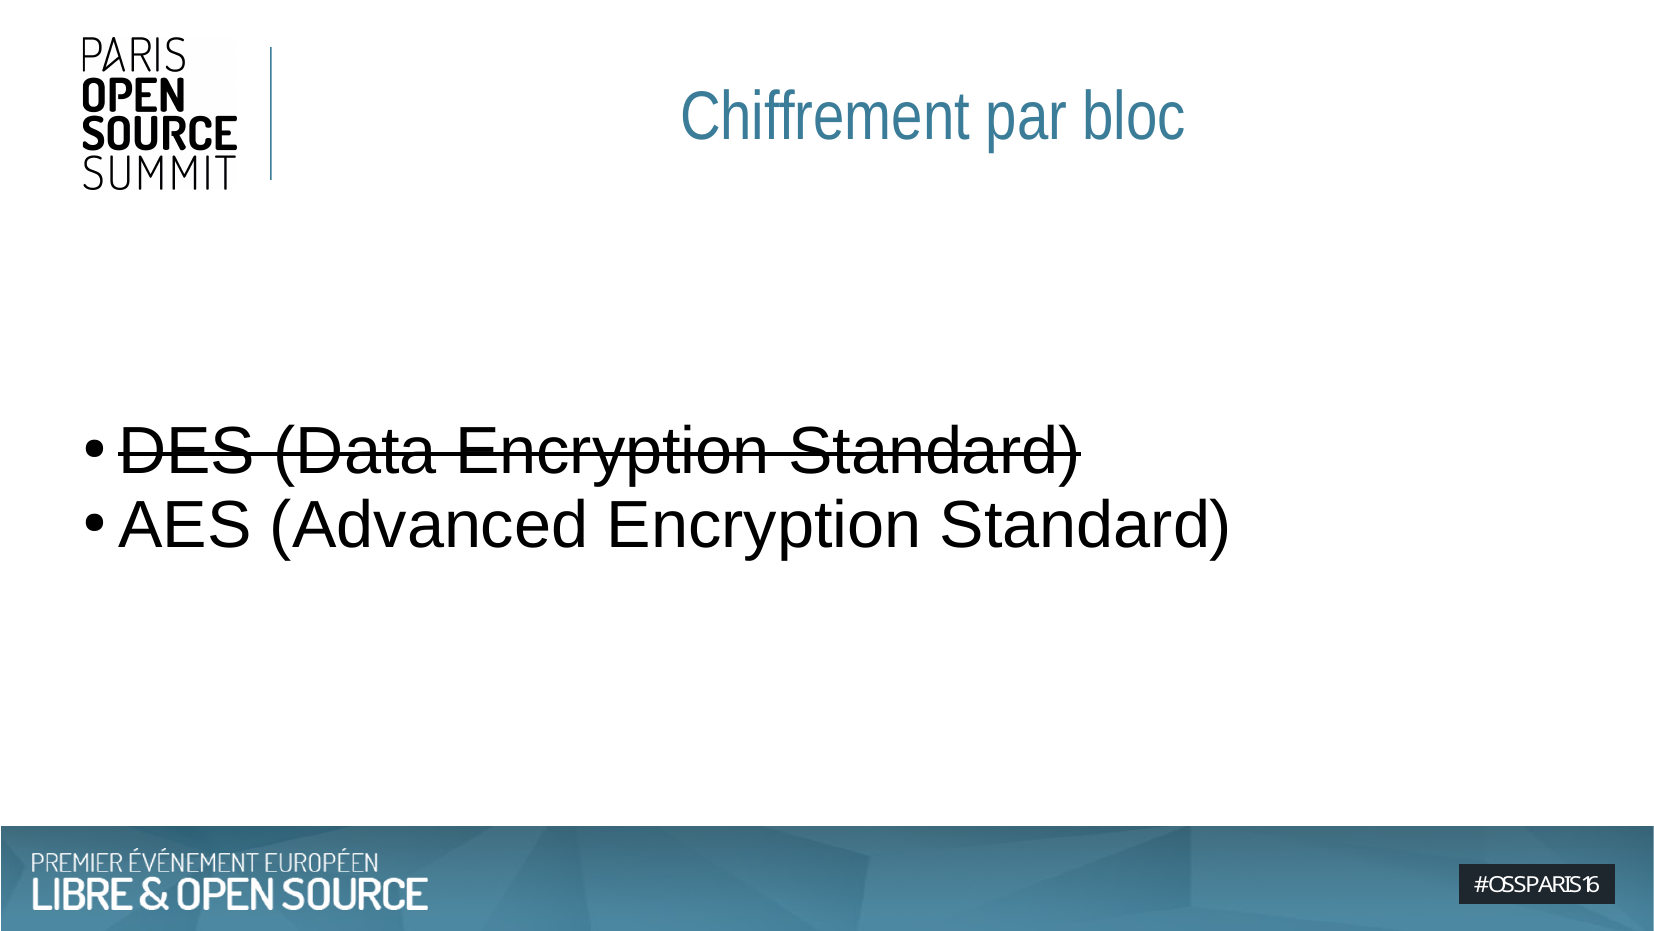

# Chiffrement par bloc
DES (Data Encryption Standard)
AES (Advanced Encryption Standard)